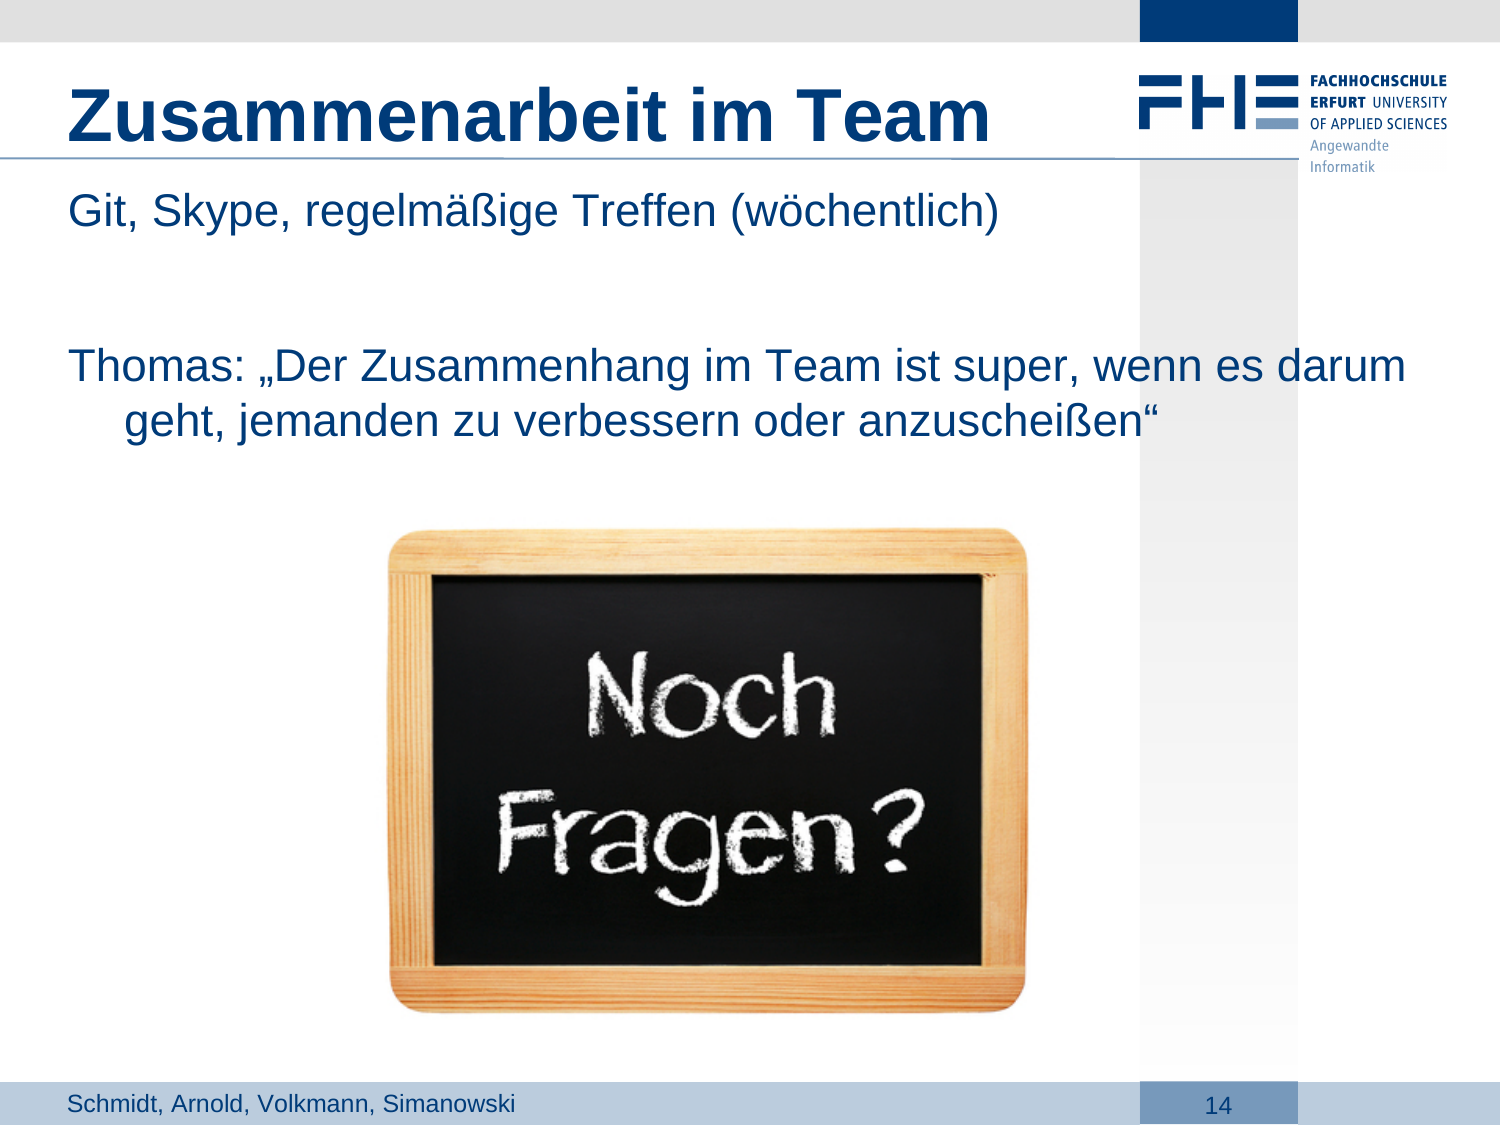

# Zusammenarbeit im Team
Git, Skype, regelmäßige Treffen (wöchentlich)
Thomas: „Der Zusammenhang im Team ist super, wenn es darum geht, jemanden zu verbessern oder anzuscheißen“